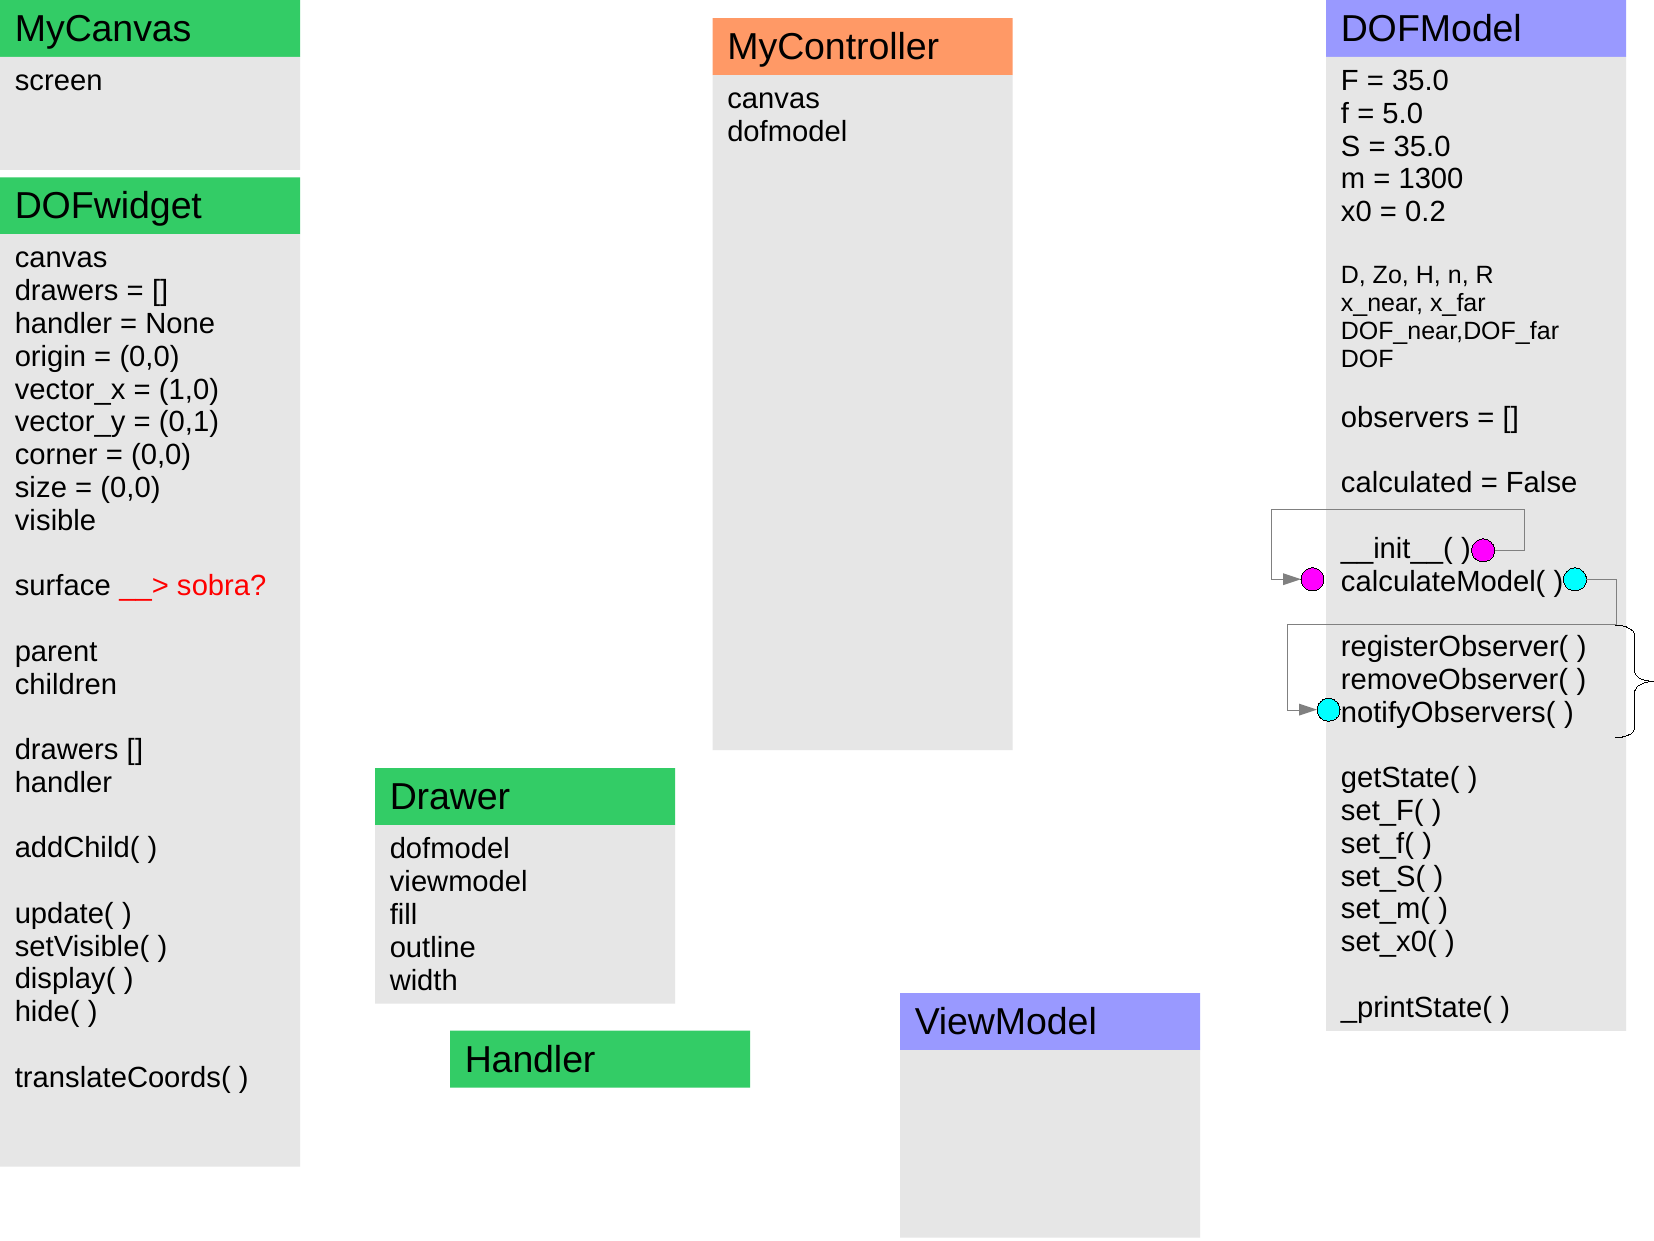

MyCanvas
DOFModel
MyController
screen
F = 35.0
f = 5.0
S = 35.0
m = 1300
x0 = 0.2
D, Zo, H, n, R
x_near, x_far
DOF_near,DOF_far
DOF
observers = []
calculated = False
__init__( )
calculateModel( )
registerObserver( )
removeObserver( )
notifyObservers( )
getState( )
set_F( )
set_f( )
set_S( )
set_m( )
set_x0( )
_printState( )
canvas
dofmodel
DOFwidget
PENSAR:
* Modelo tiene que ser calculado automáticamente o calculateModel( ) llamado desde fuera?
canvas
drawers = []
handler = None
origin = (0,0)
vector_x = (1,0)
vector_y = (0,1)
corner = (0,0)
size = (0,0)
visible
surface __> sobra?
parent
children
drawers []
handler
addChild( )
update( )
setVisible( )
display( )
hide( )
translateCoords( )
Drawer
dofmodel
viewmodel
fill
outline
width
ViewModel
Handler